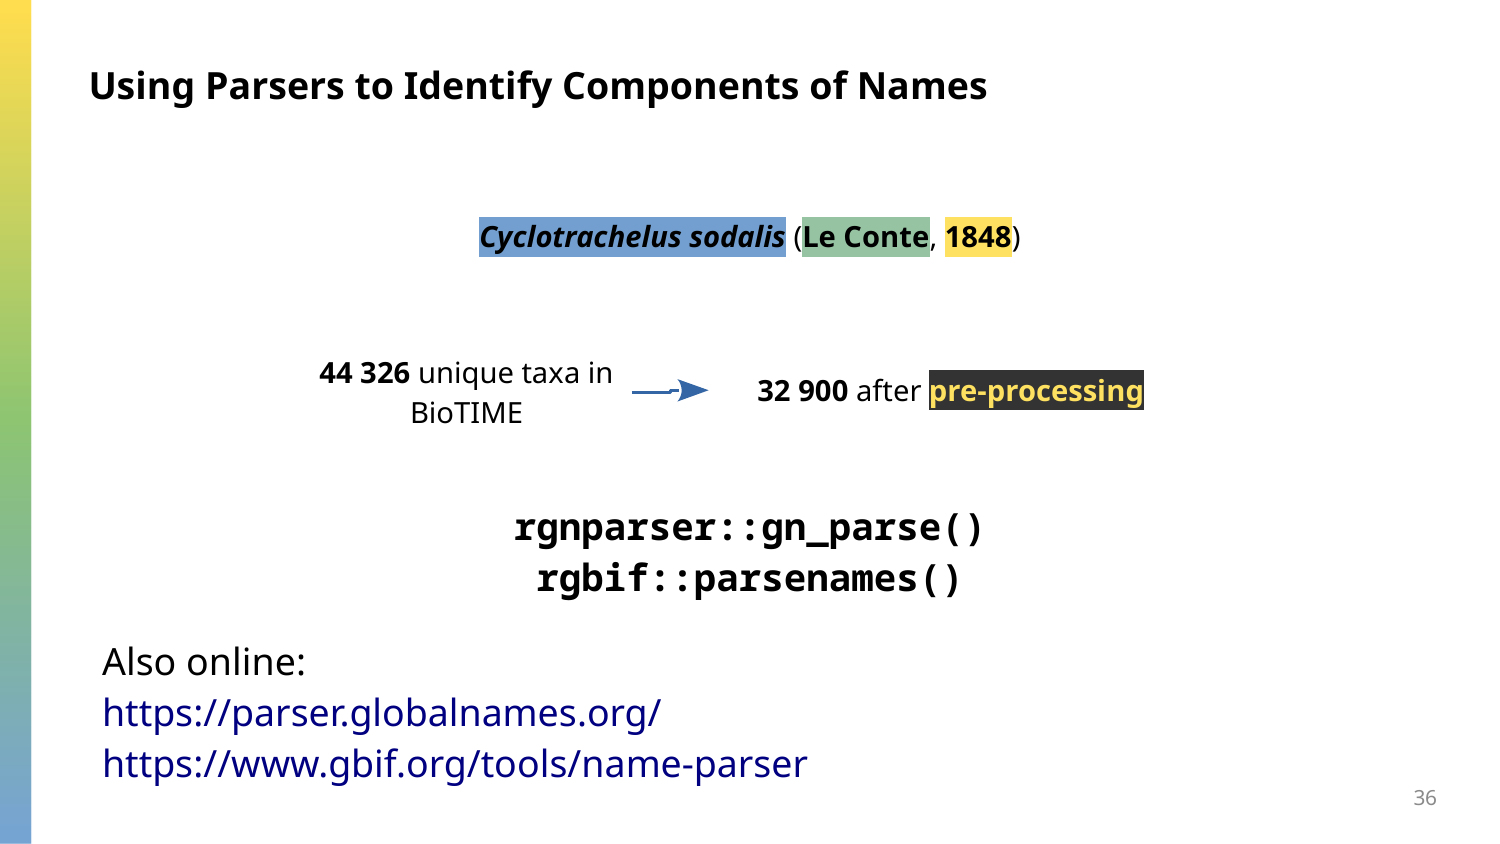

# Using Parsers to Identify Components of Names
Cyclotrachelus sodalis (Le Conte, 1848)
44 326 unique taxa in BioTIME
32 900 after pre-processing
rgnparser::gn_parse()
rgbif::parsenames()
Also online:
https://parser.globalnames.org/ https://www.gbif.org/tools/name-parser
36